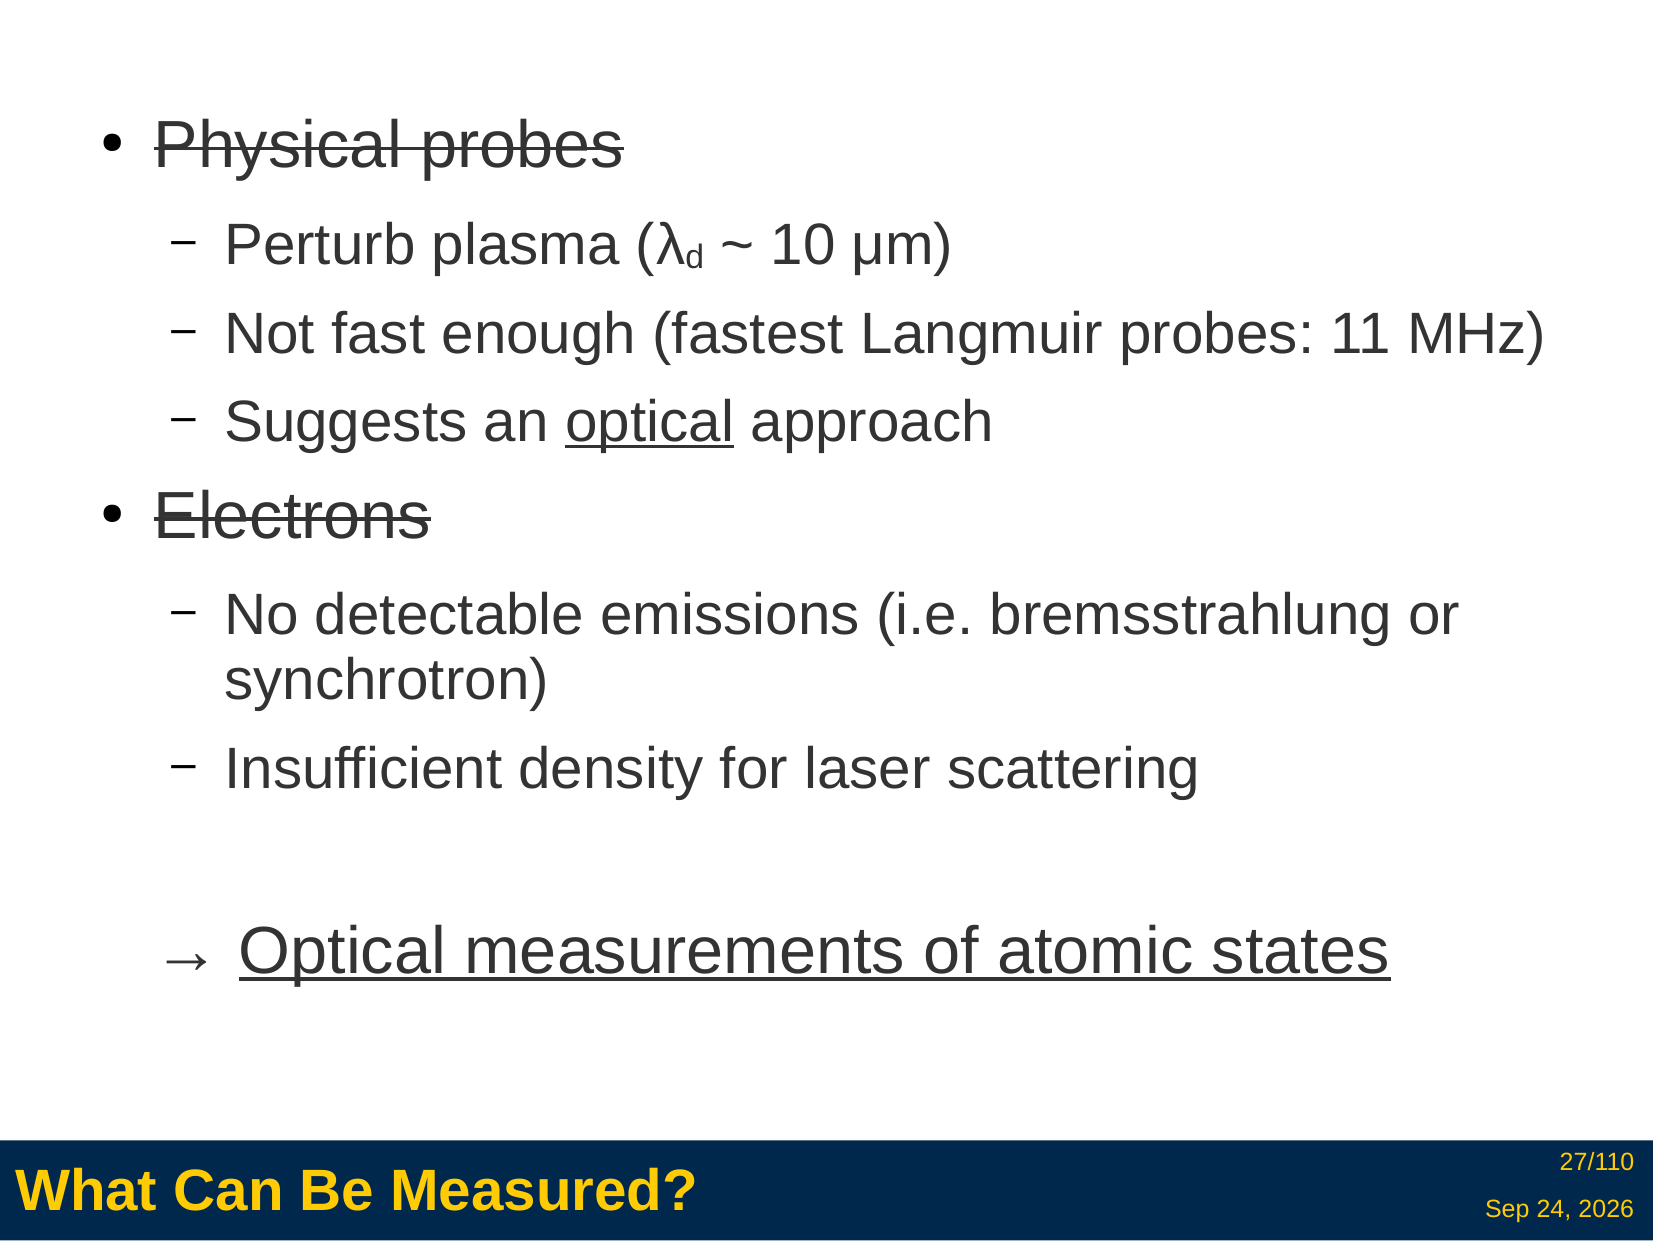

Physical probes
Perturb plasma (λd ~ 10 μm)
Not fast enough (fastest Langmuir probes: 11 MHz)
Suggests an optical approach
Electrons
No detectable emissions (i.e. bremsstrahlung or synchrotron)
Insufficient density for laser scattering
→ Optical measurements of atomic states
# What Can Be Measured?
27